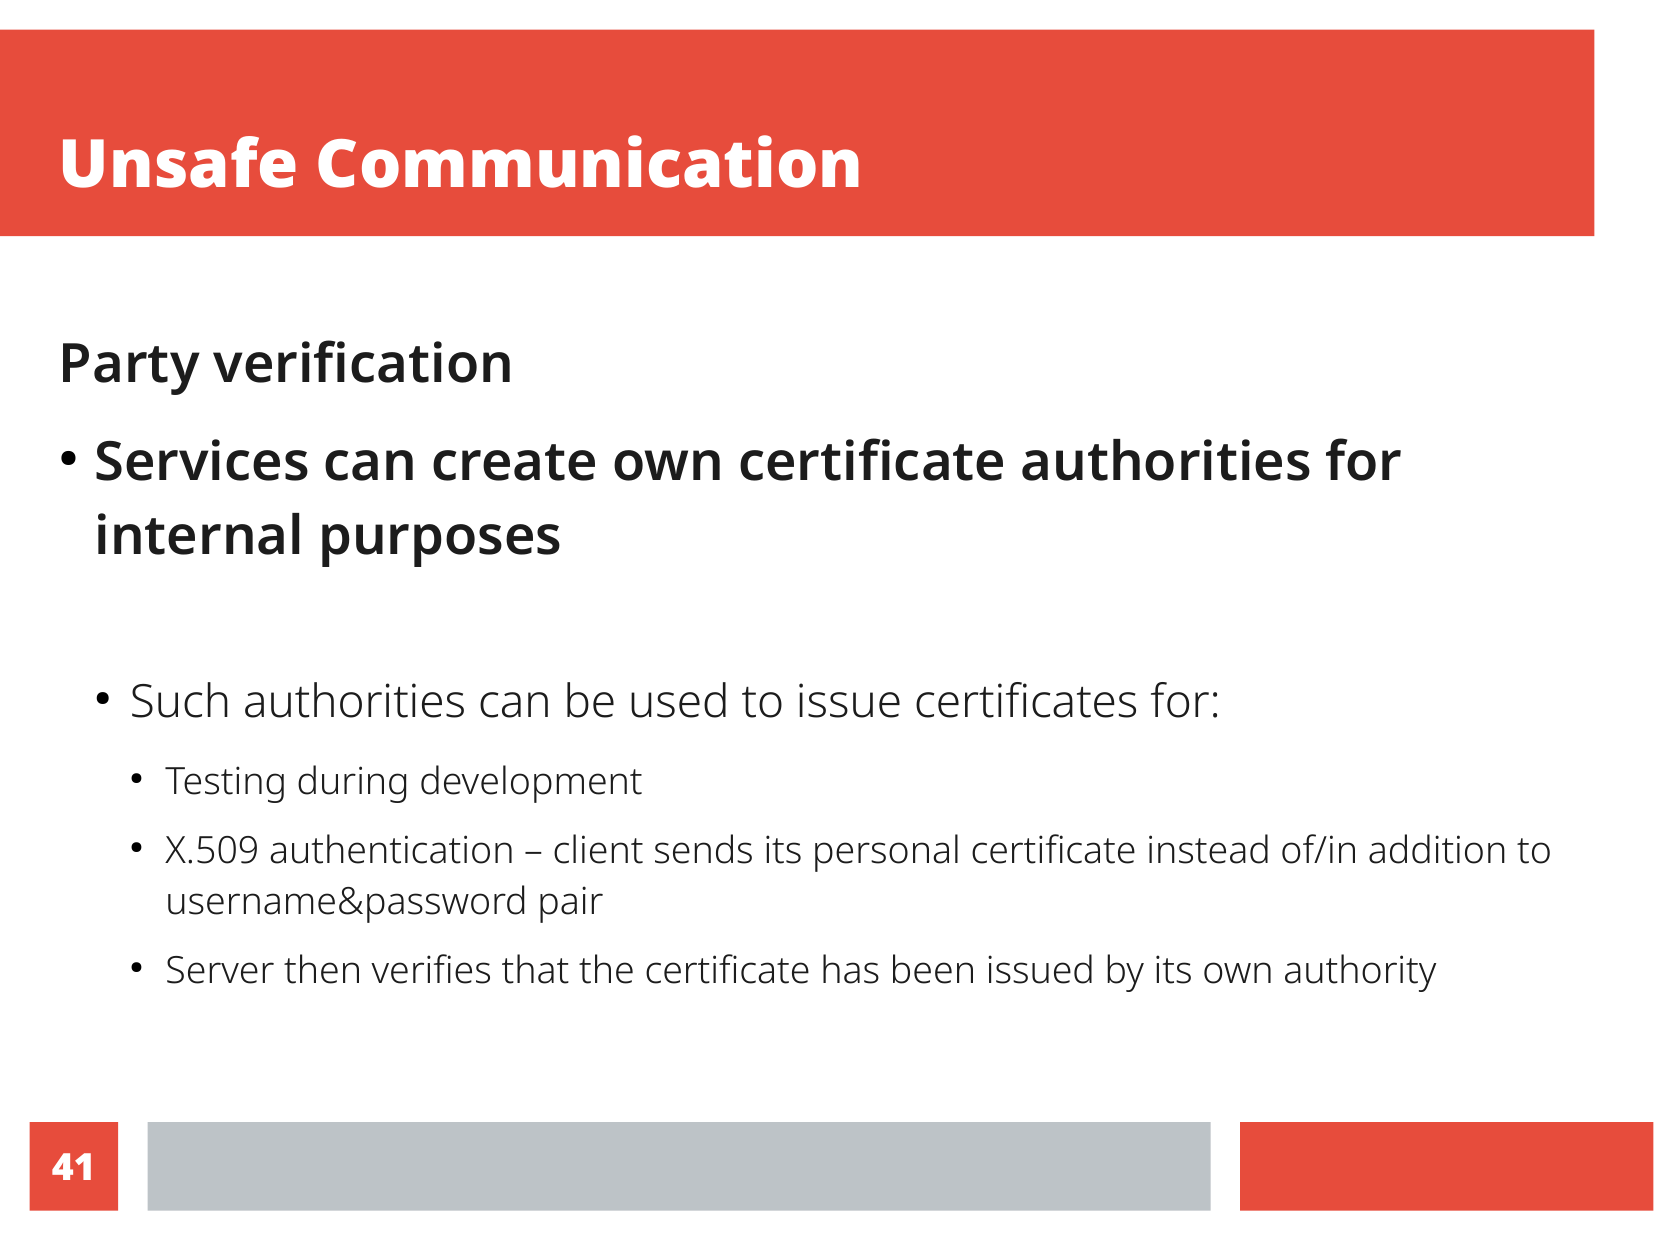

# Unsafe Communication
Party verification
Services can create own certificate authorities for internal purposes
Such authorities can be used to issue certificates for:
Testing during development
X.509 authentication – client sends its personal certificate instead of/in addition to username&password pair
Server then verifies that the certificate has been issued by its own authority
41